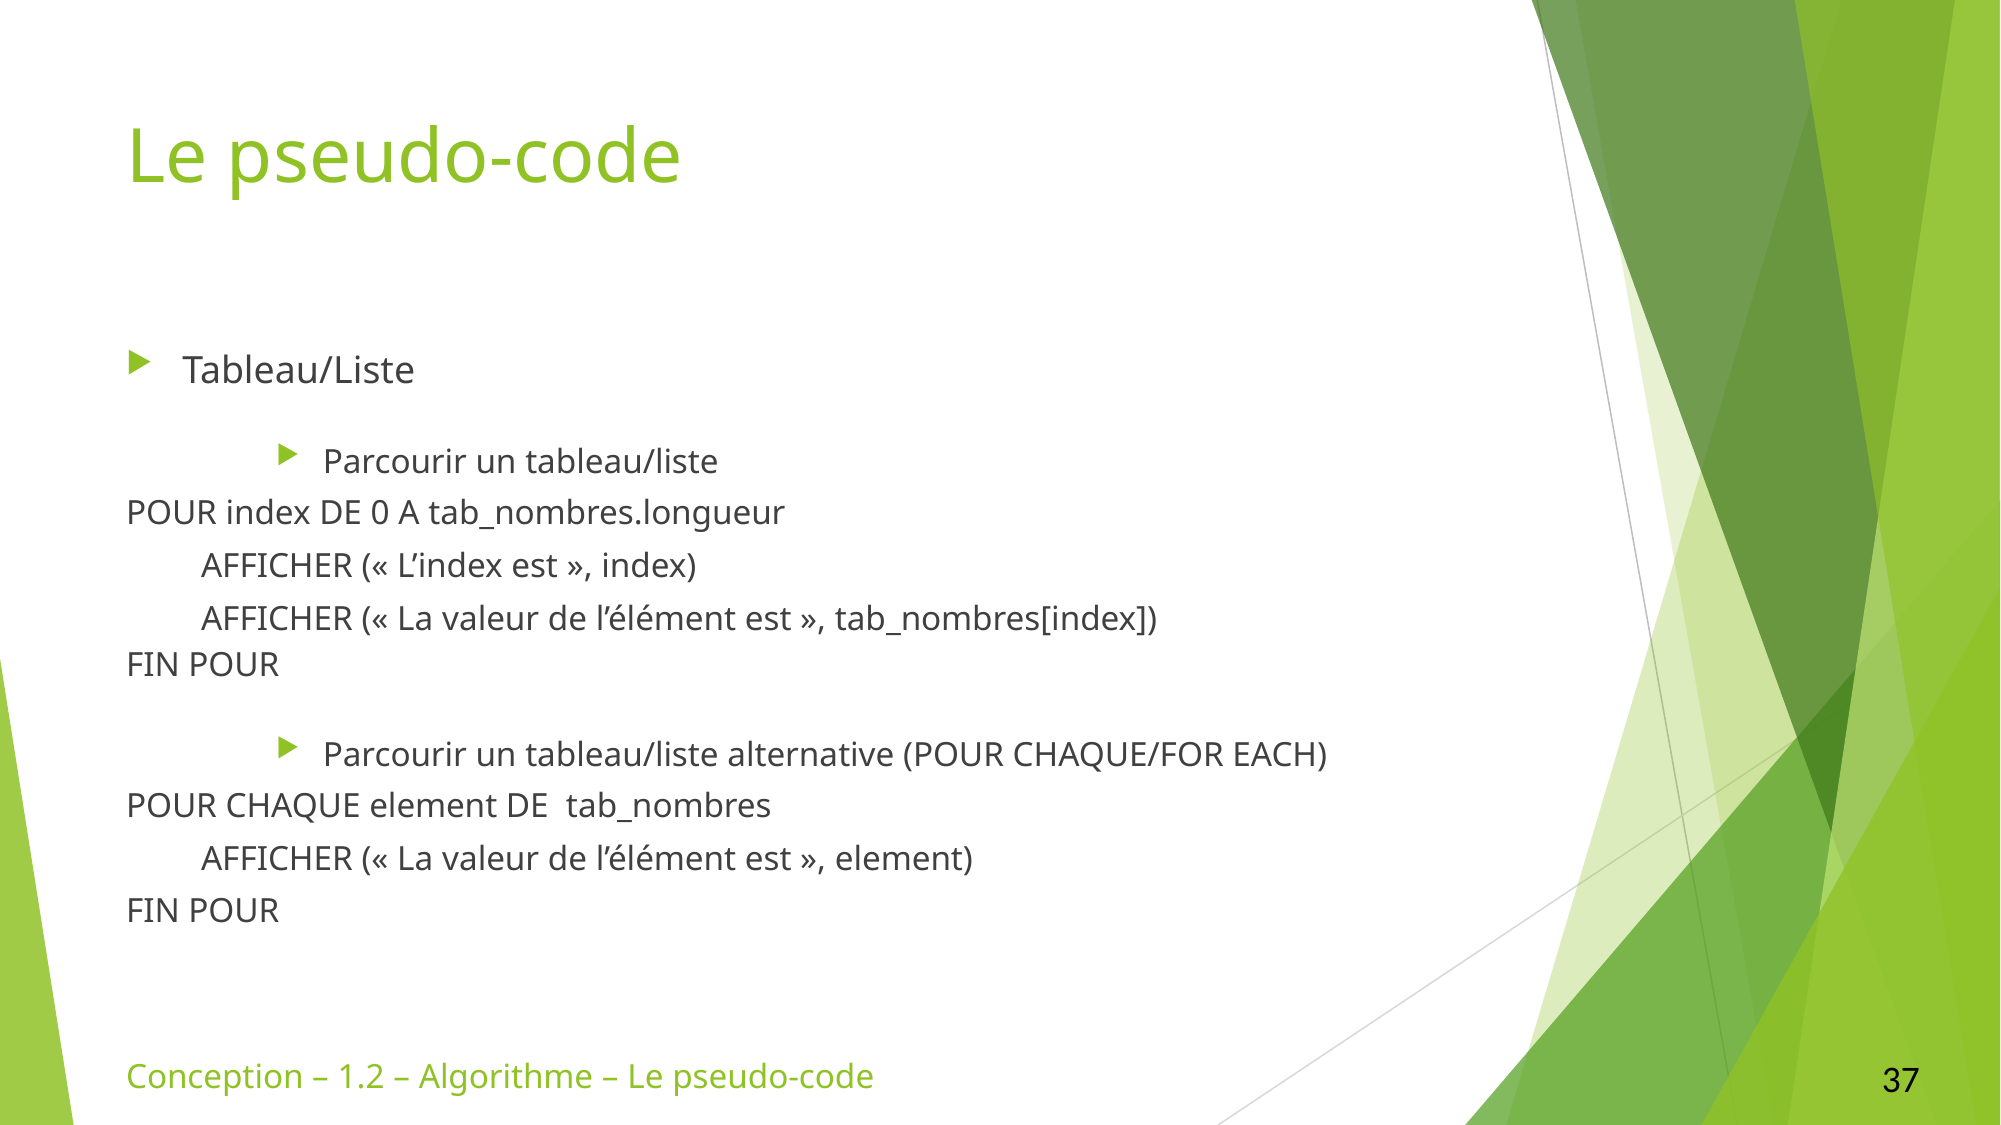

# Le pseudo-code
Tableau/Liste
Parcourir un tableau/liste
POUR index DE 0 A tab_nombres.longueur
	AFFICHER (« L’index est », index)
	AFFICHER (« La valeur de l’élément est », tab_nombres[index])
FIN POUR
Parcourir un tableau/liste alternative (POUR CHAQUE/FOR EACH)
POUR CHAQUE element DE tab_nombres
	AFFICHER (« La valeur de l’élément est », element)
FIN POUR
Conception – 1.2 – Algorithme – Le pseudo-code